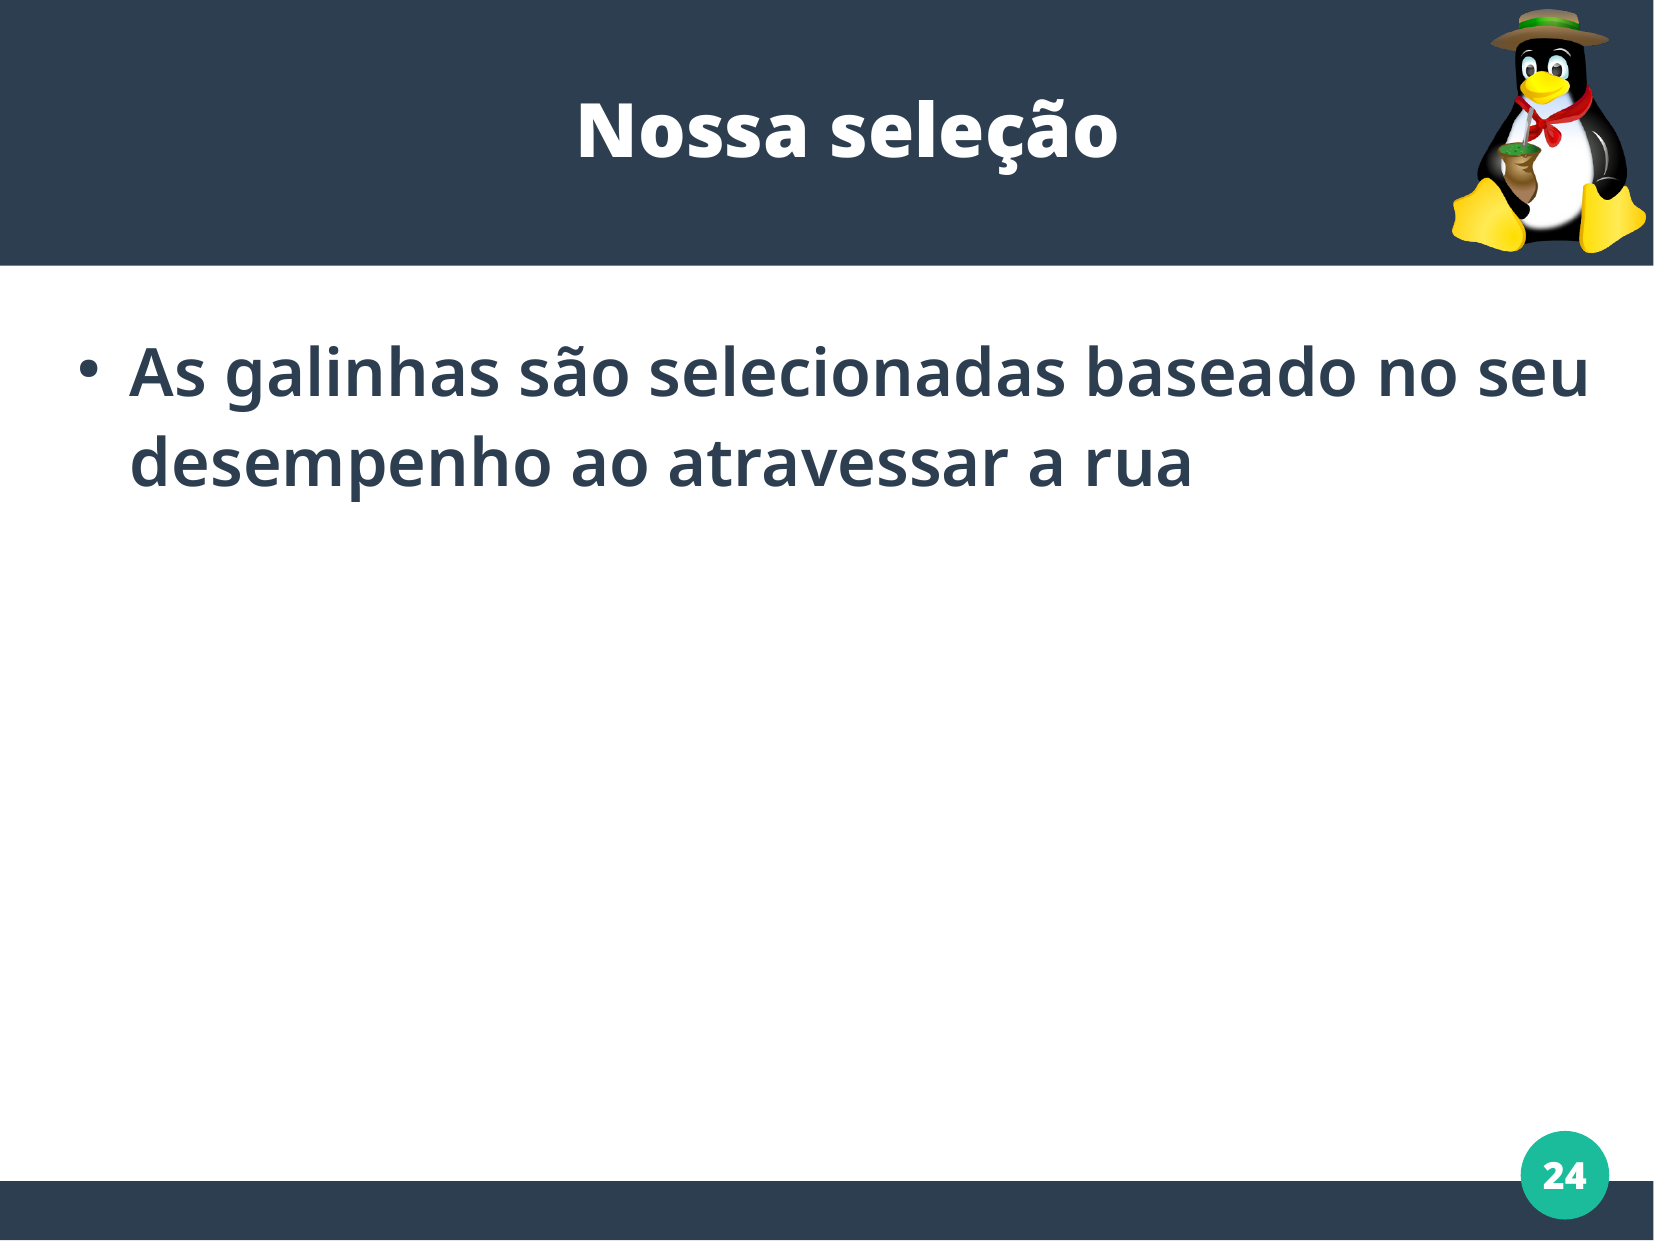

# Nossa seleção
As galinhas são selecionadas baseado no seu desempenho ao atravessar a rua
24